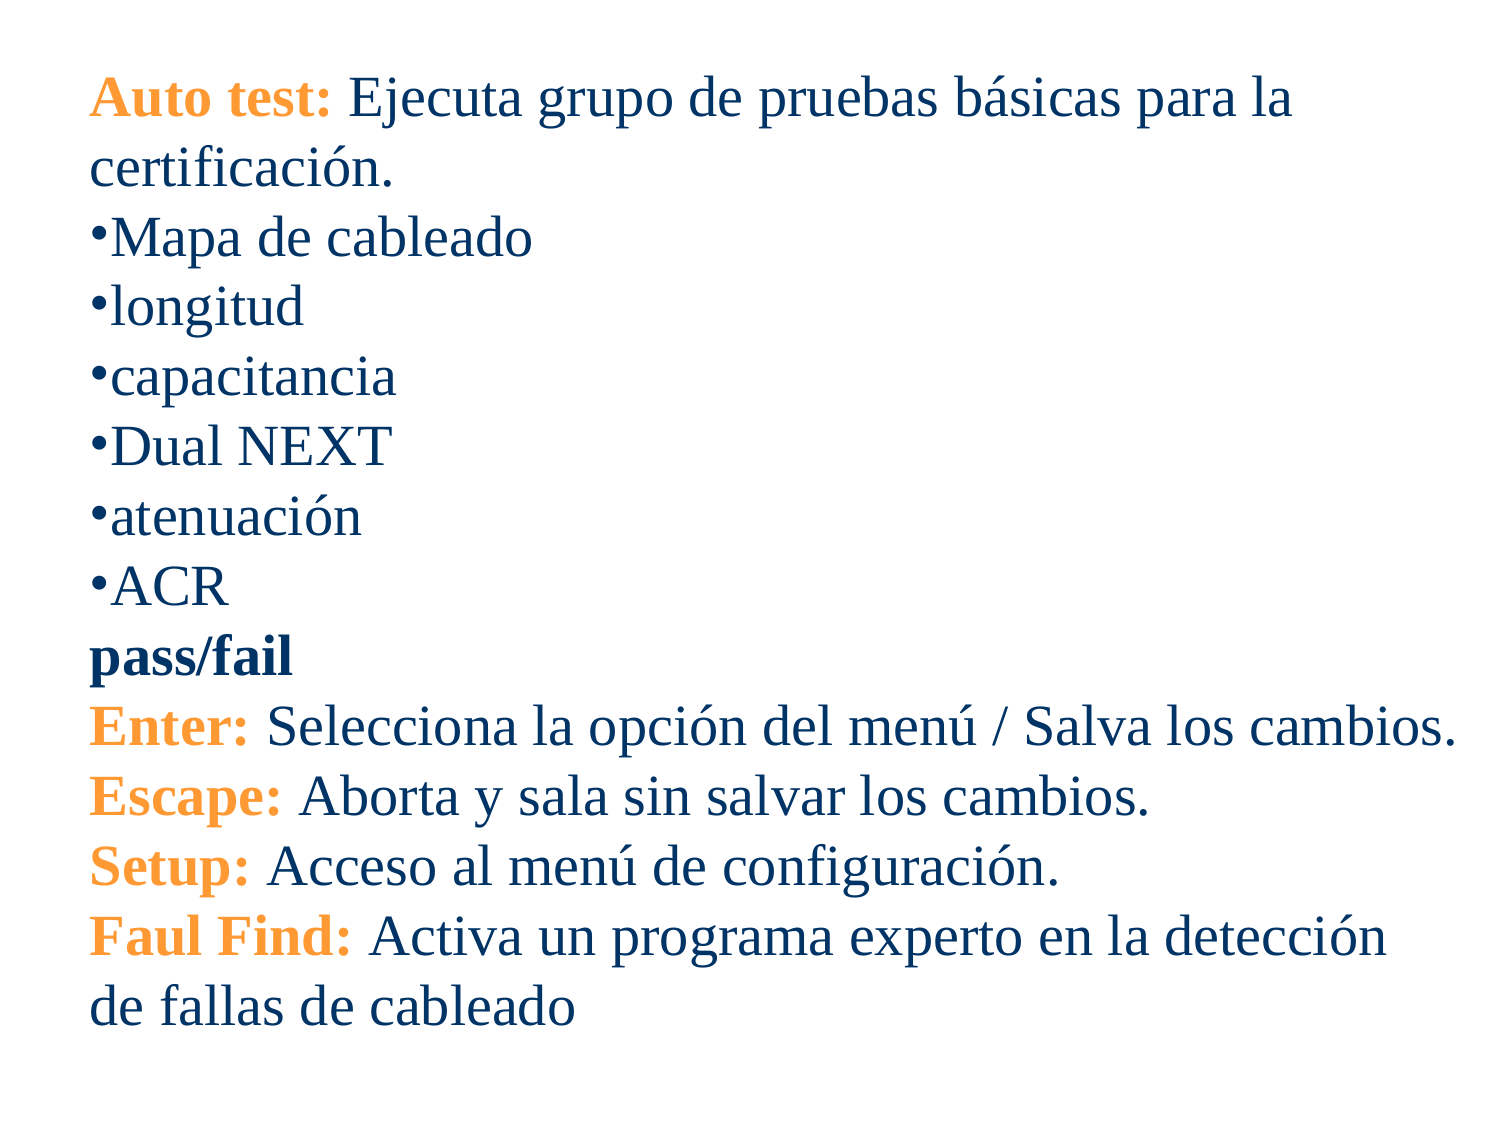

Auto test: Ejecuta grupo de pruebas básicas para la
certificación.
Mapa de cableado
longitud
capacitancia
Dual NEXT
atenuación
ACR
pass/fail
Enter: Selecciona la opción del menú / Salva los cambios.
Escape: Aborta y sala sin salvar los cambios.
Setup: Acceso al menú de configuración.
Faul Find: Activa un programa experto en la detección
de fallas de cableado